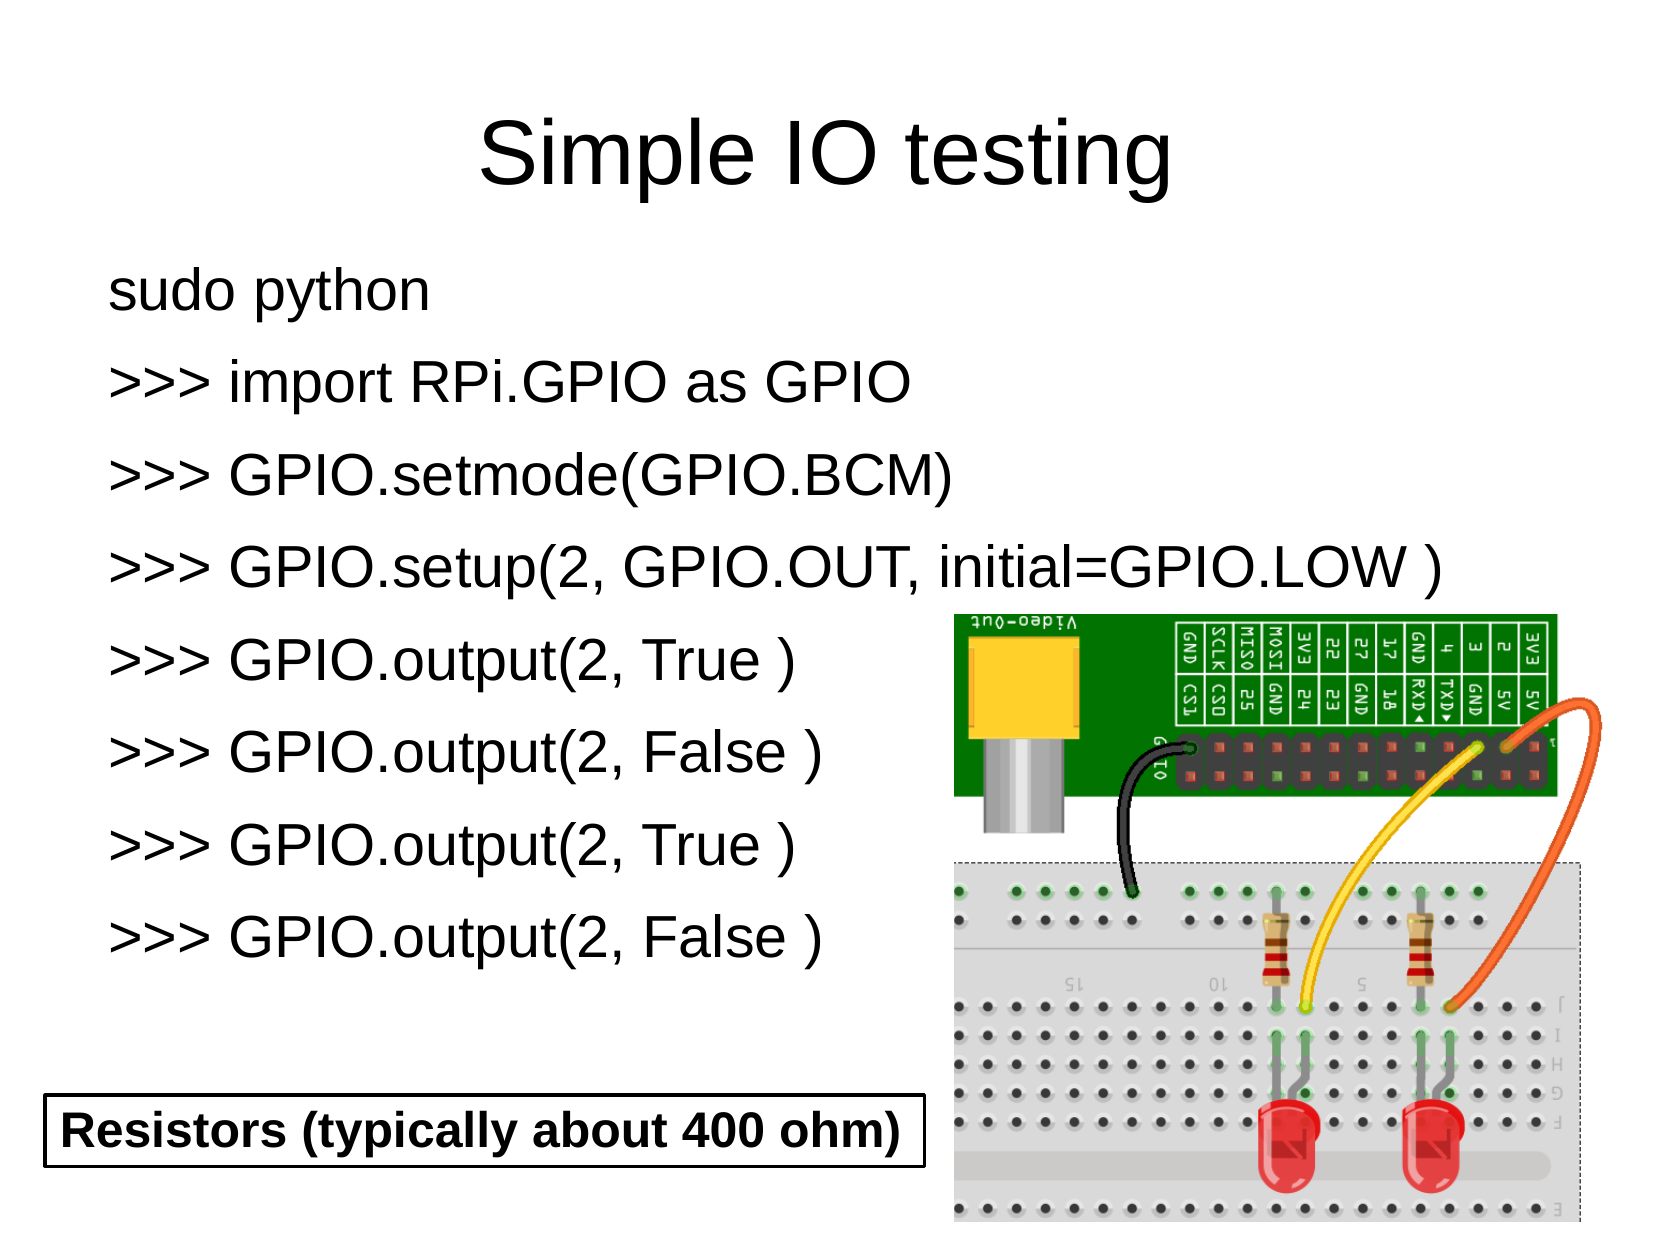

# Simple IO testing
sudo python
>>> import RPi.GPIO as GPIO
>>> GPIO.setmode(GPIO.BCM)
>>> GPIO.setup(2, GPIO.OUT, initial=GPIO.LOW )
>>> GPIO.output(2, True )
>>> GPIO.output(2, False )
>>> GPIO.output(2, True )
>>> GPIO.output(2, False )
Resistors (typically about 400 ohm)